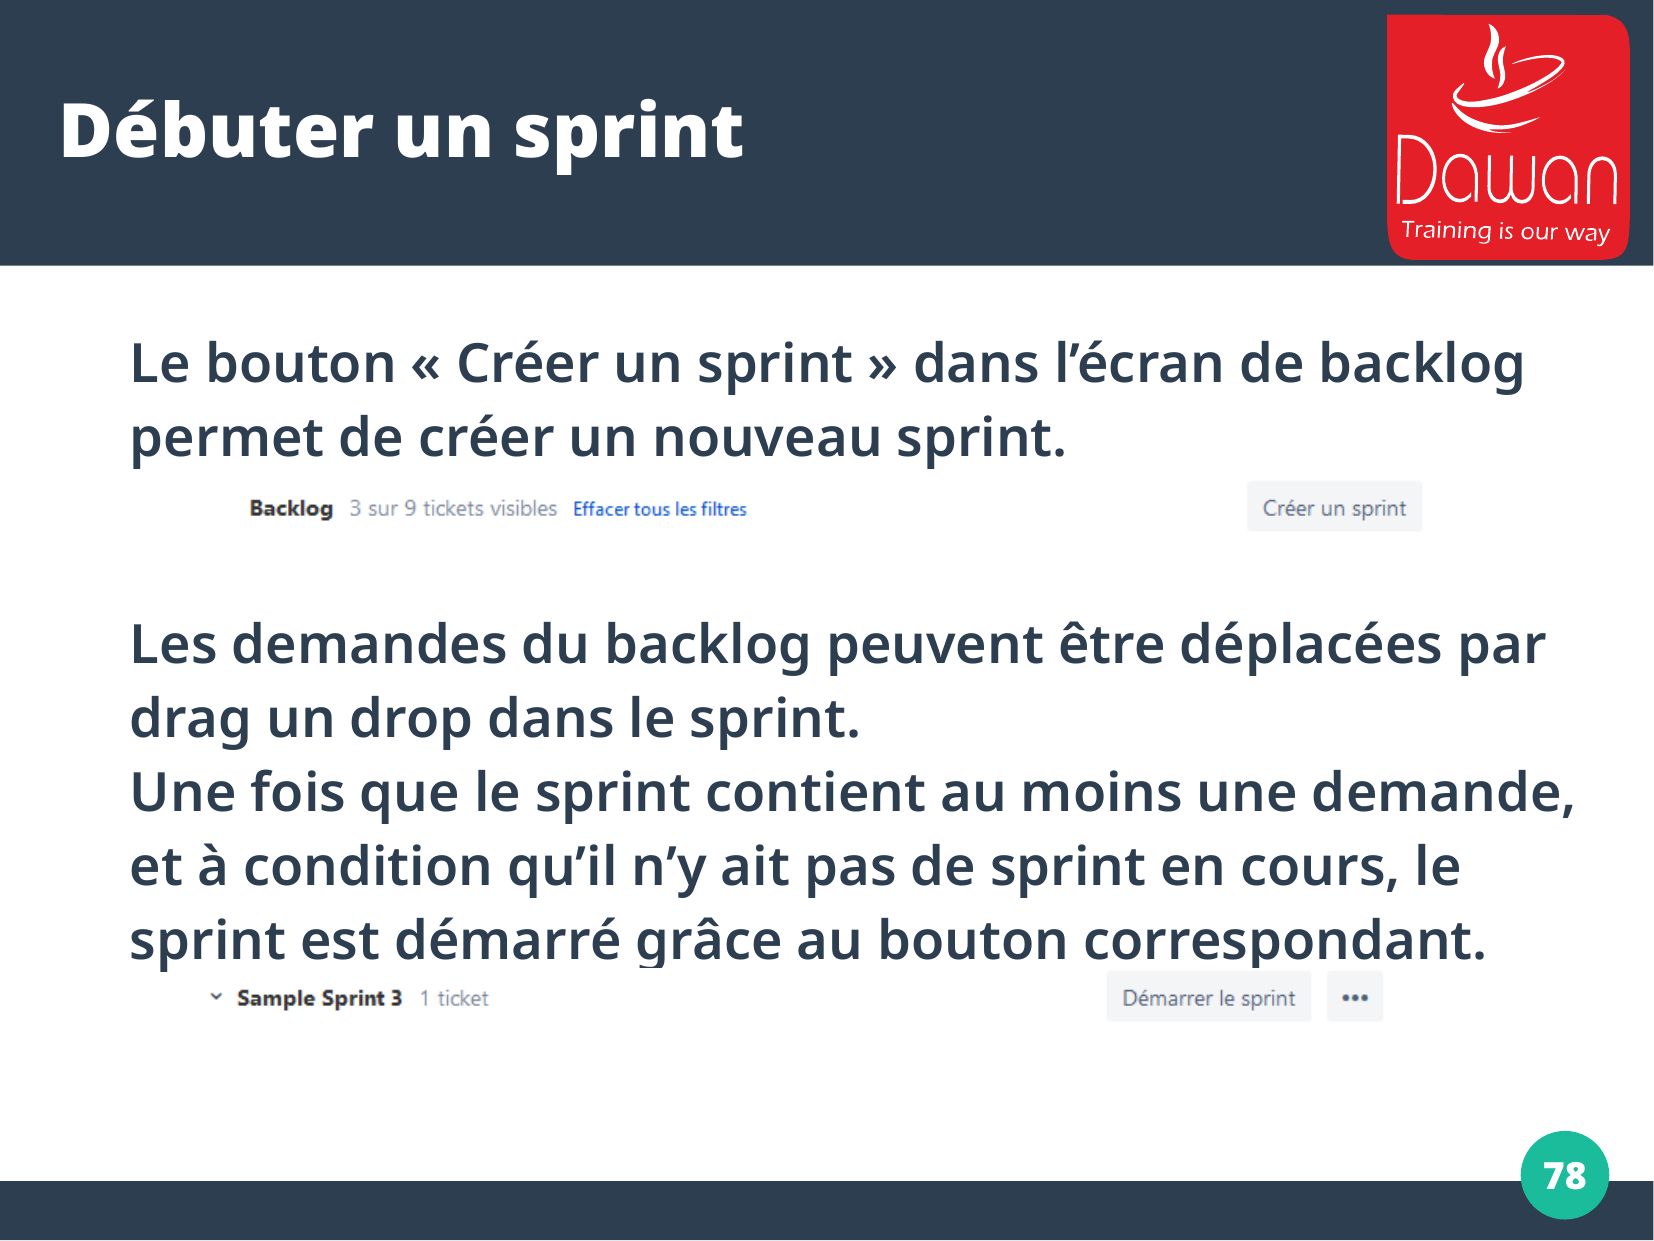

# Débuter un sprint
Le bouton « Créer un sprint » dans l’écran de backlog permet de créer un nouveau sprint.
Les demandes du backlog peuvent être déplacées par drag un drop dans le sprint.
Une fois que le sprint contient au moins une demande, et à condition qu’il n’y ait pas de sprint en cours, le sprint est démarré grâce au bouton correspondant.
78